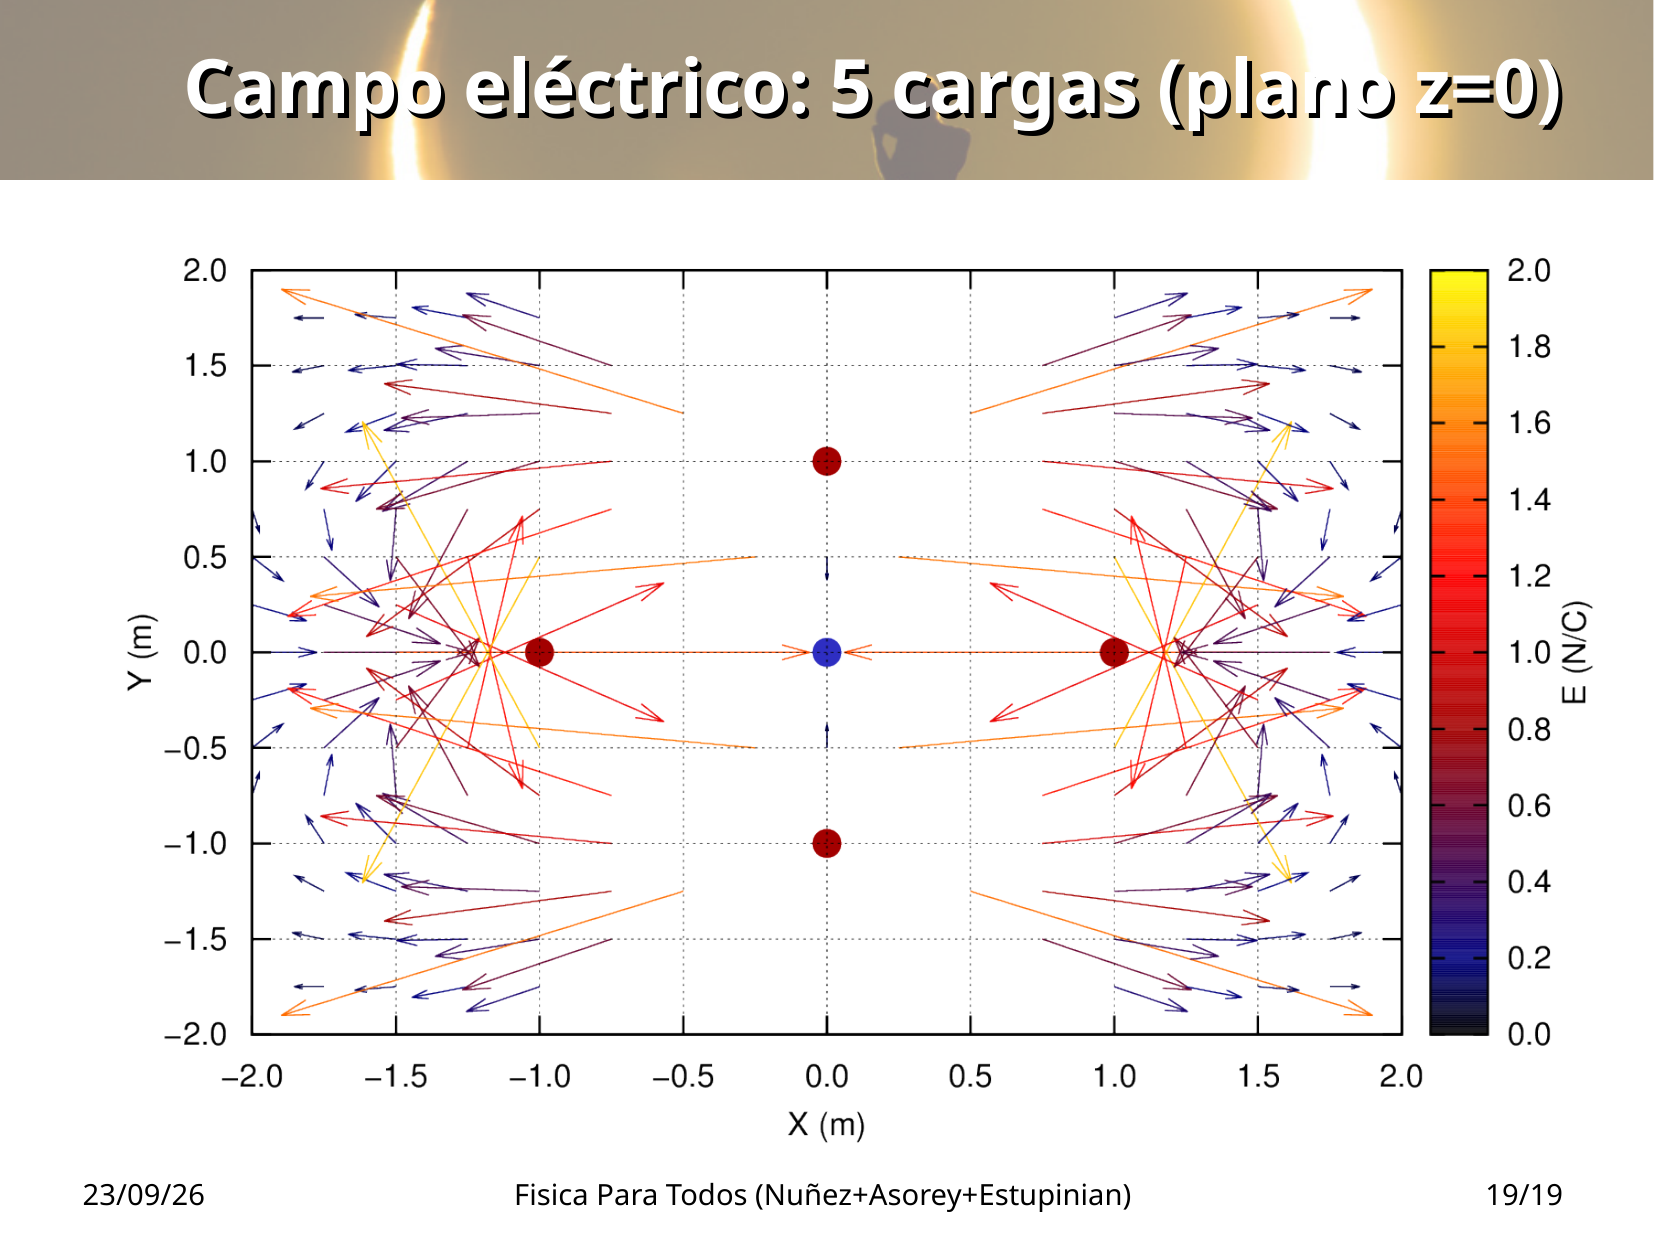

# Campo eléctrico: 5 cargas (plano z=0)
Fisica Para Todos (Nuñez+Asorey+Estupinian)
19